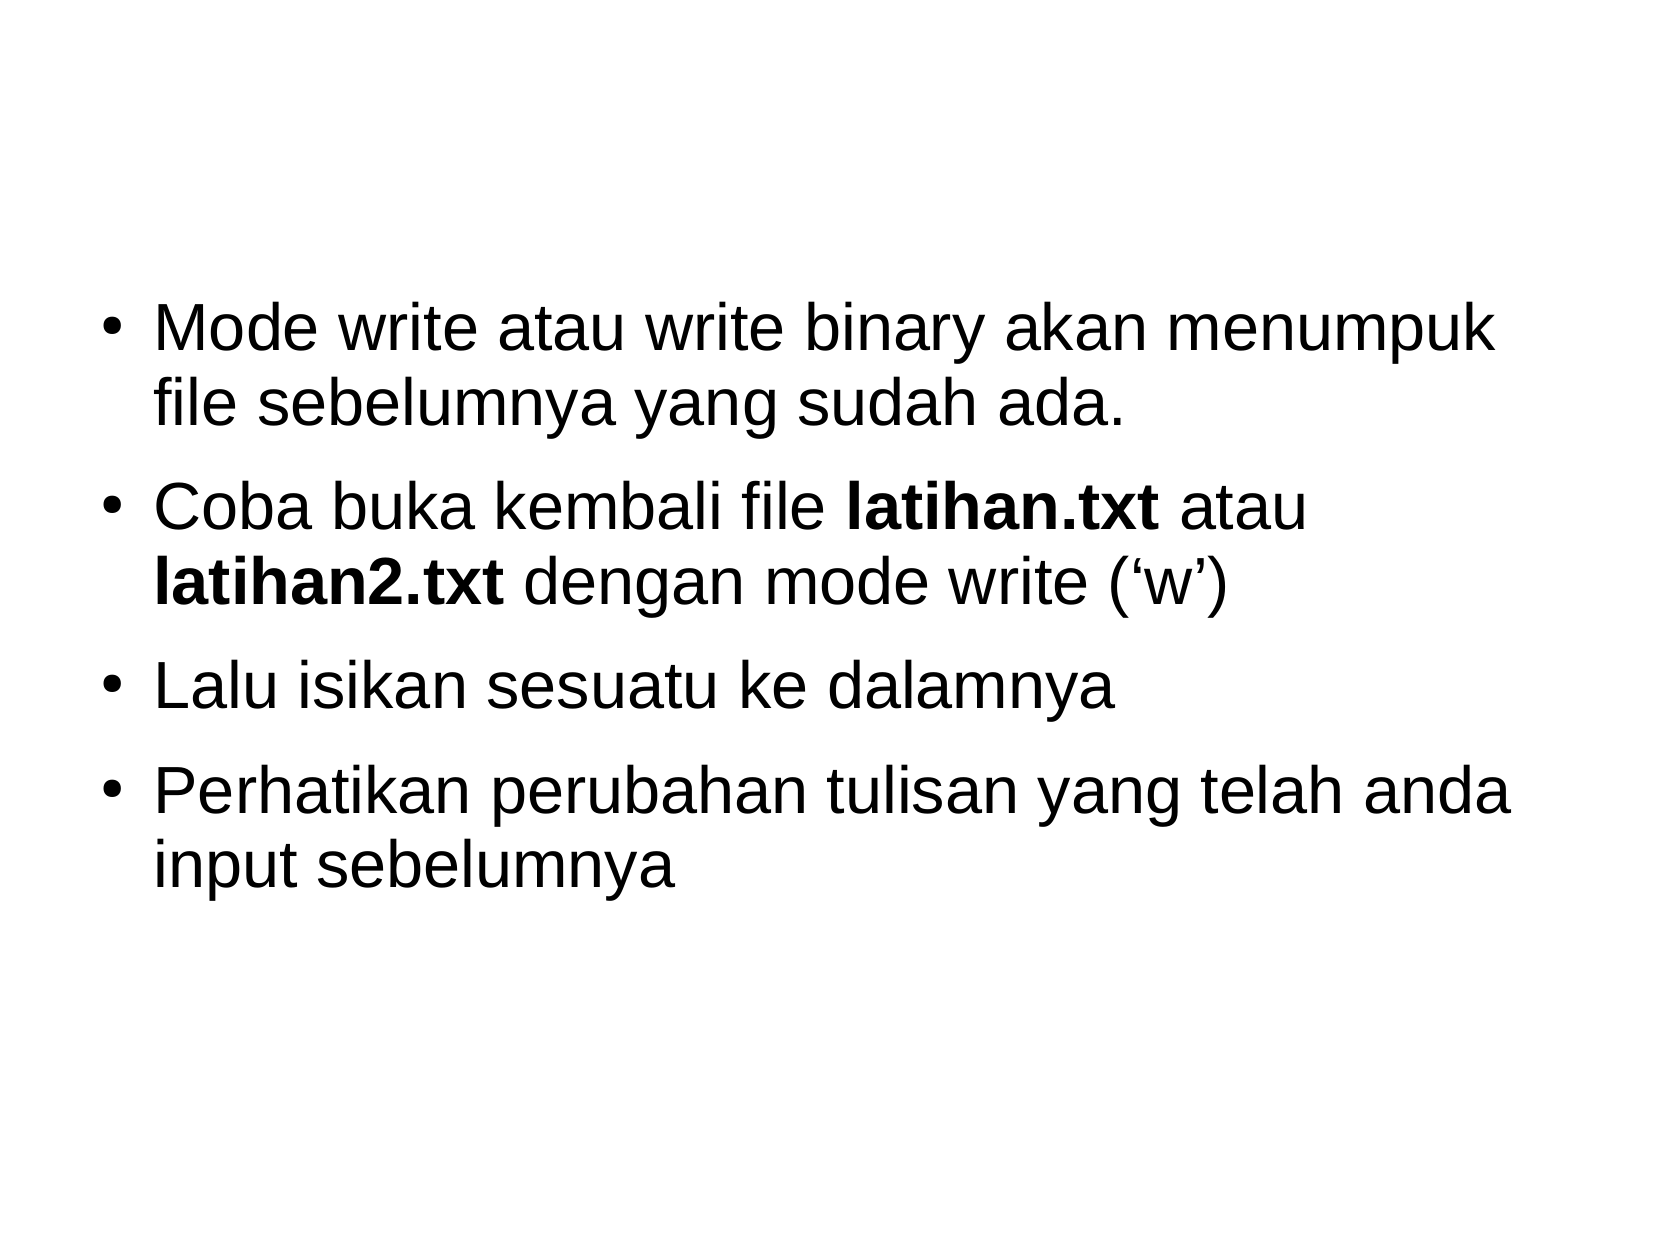

#
Mode write atau write binary akan menumpuk file sebelumnya yang sudah ada.
Coba buka kembali file latihan.txt atau latihan2.txt dengan mode write (‘w’)
Lalu isikan sesuatu ke dalamnya
Perhatikan perubahan tulisan yang telah anda input sebelumnya